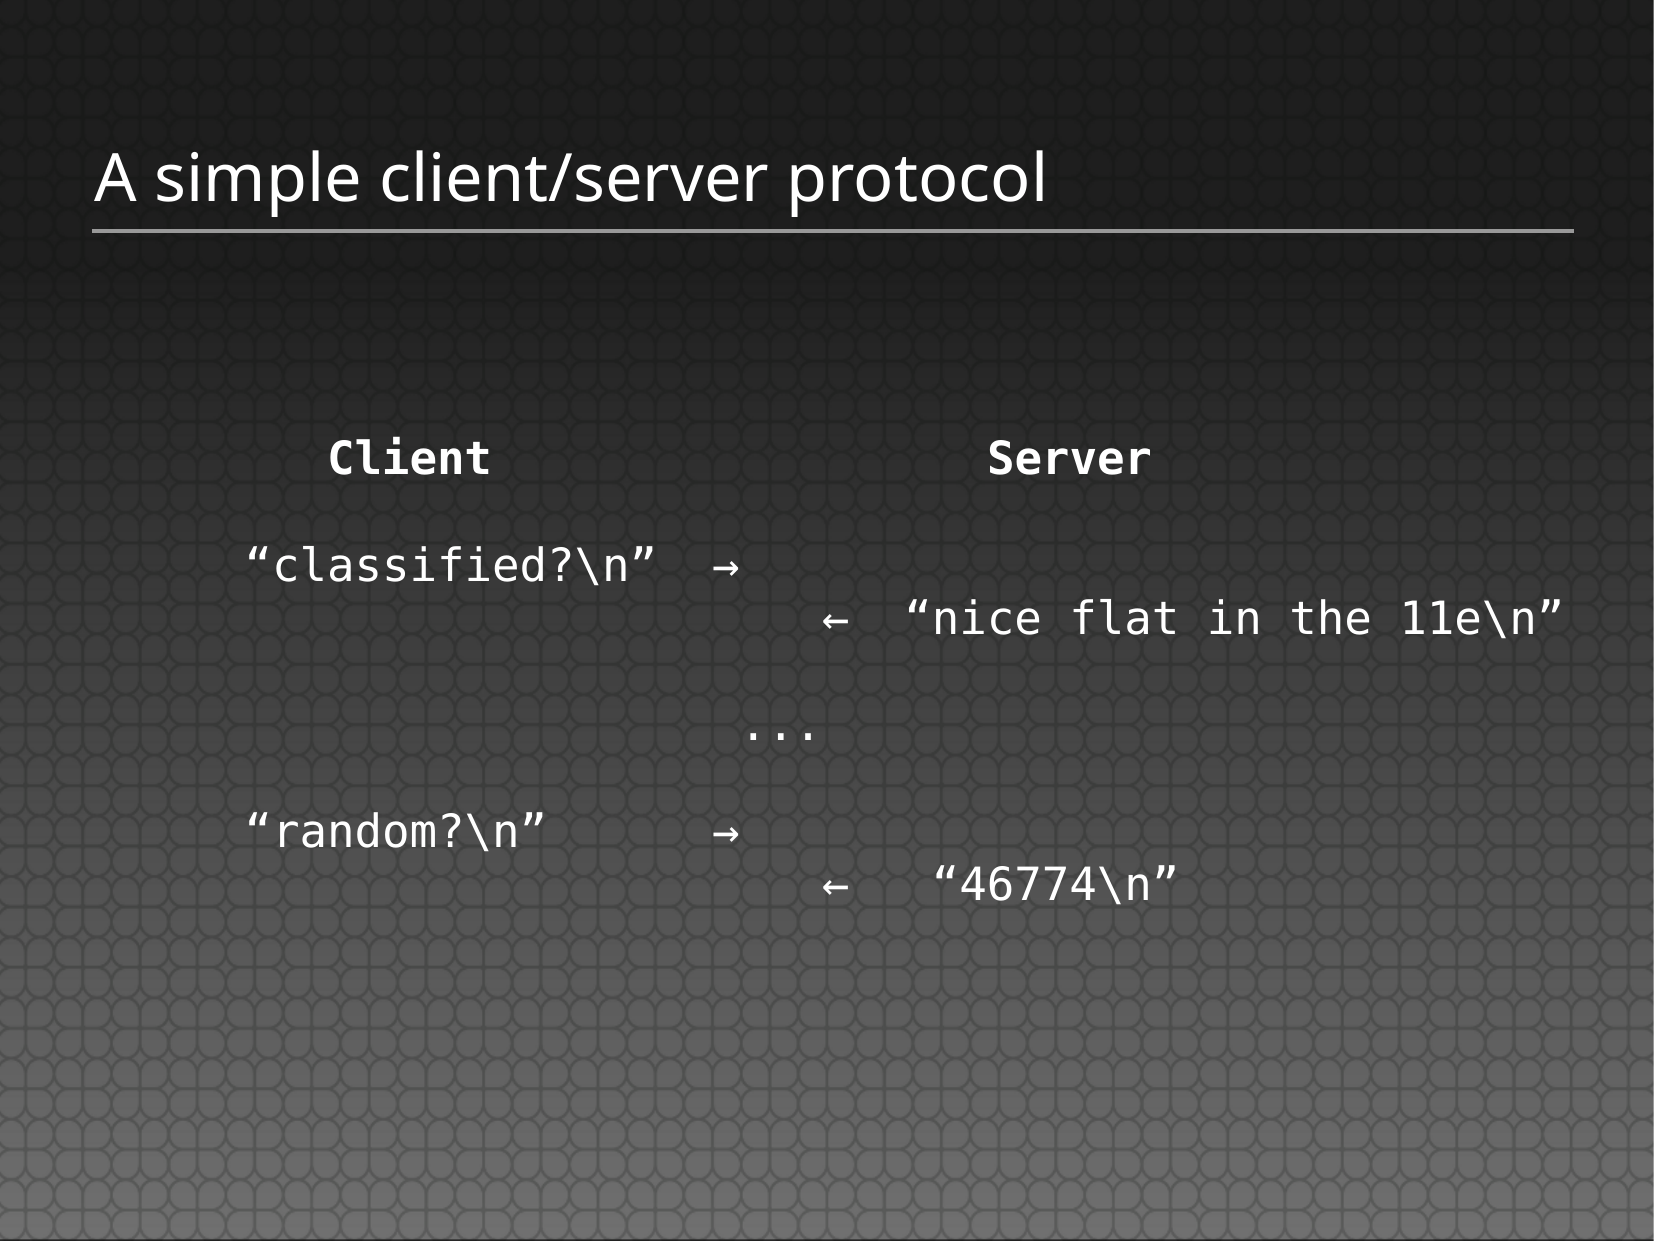

# A simple client/server protocol
 Client Server
 “classified?\n” →
 ← “nice flat in the 11e\n”
 ...
 “random?\n” →
 ← “46774\n”